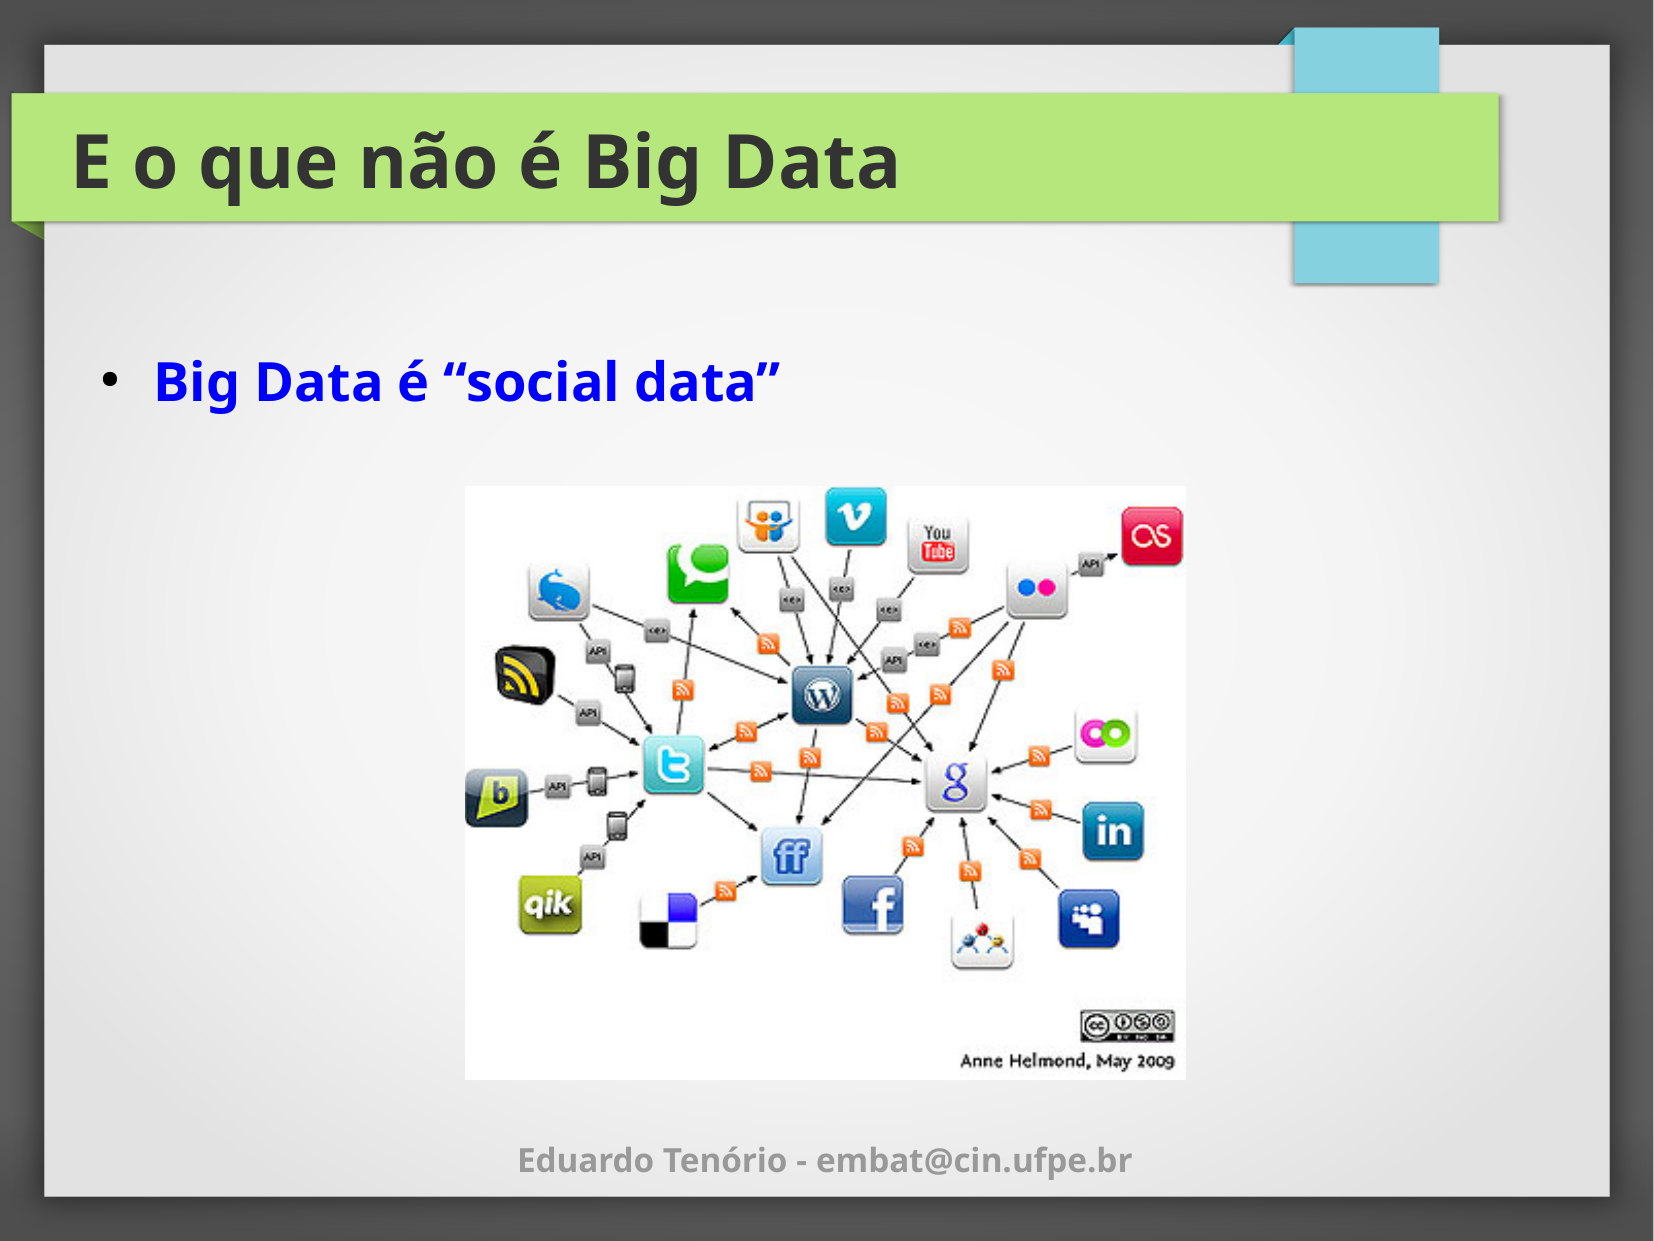

# E o que não é Big Data
Big Data é “social data”
Eduardo Tenório - embat@cin.ufpe.br